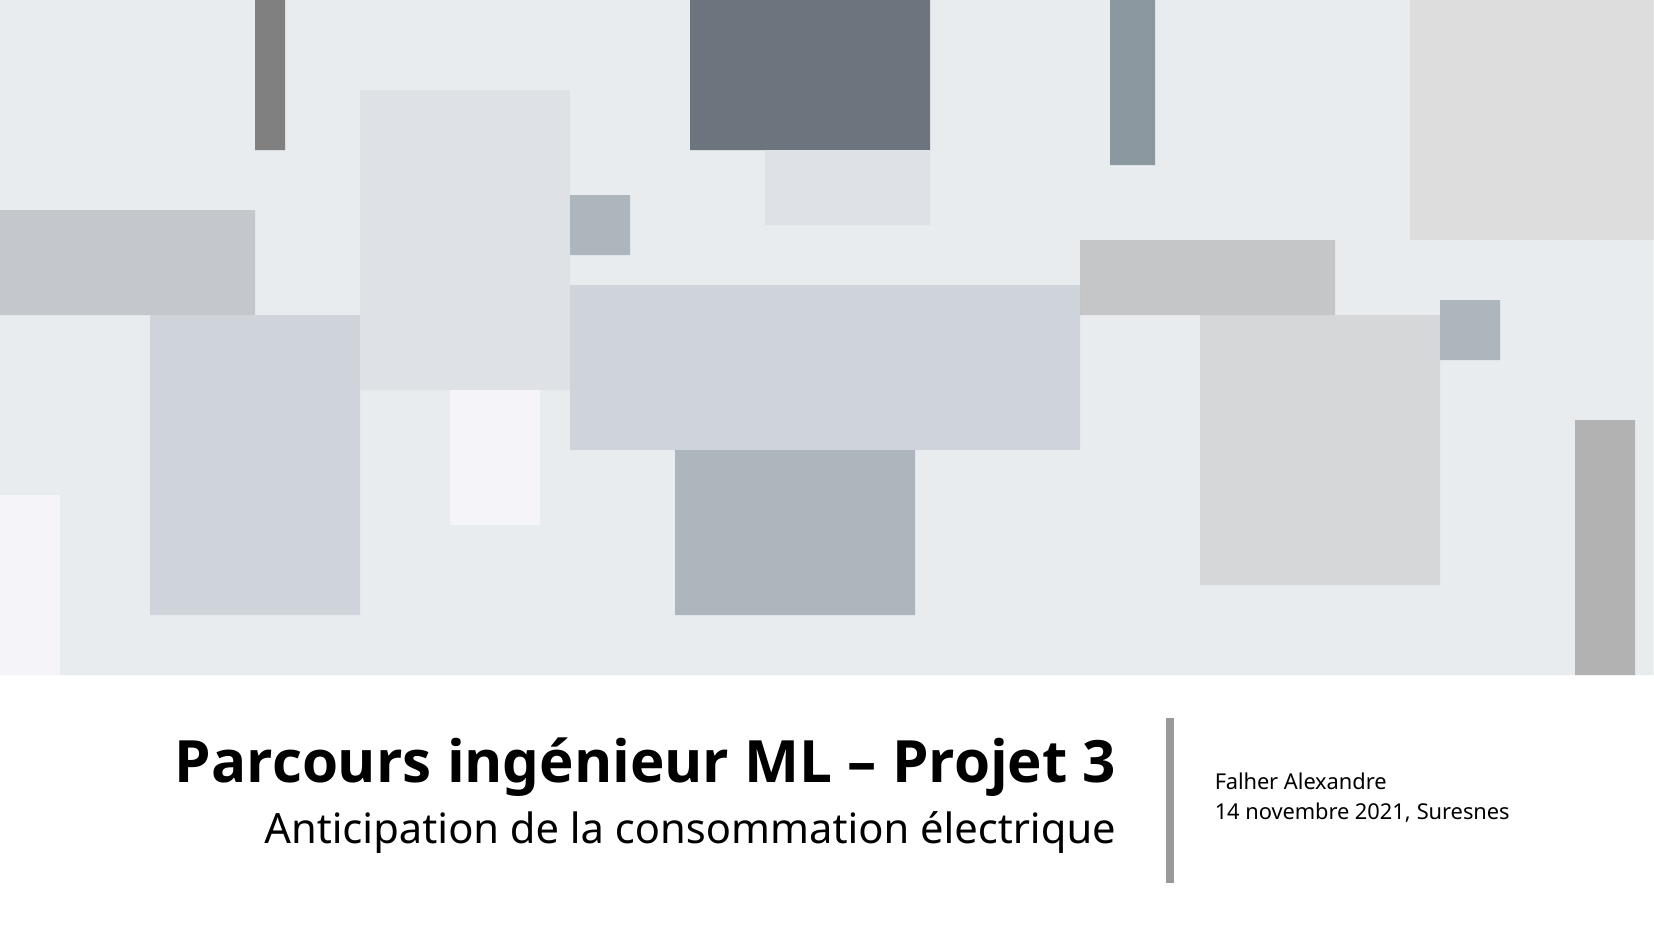

Parcours ingénieur ML – Projet 3
Anticipation de la consommation électrique
Falher Alexandre
14 novembre 2021, Suresnes